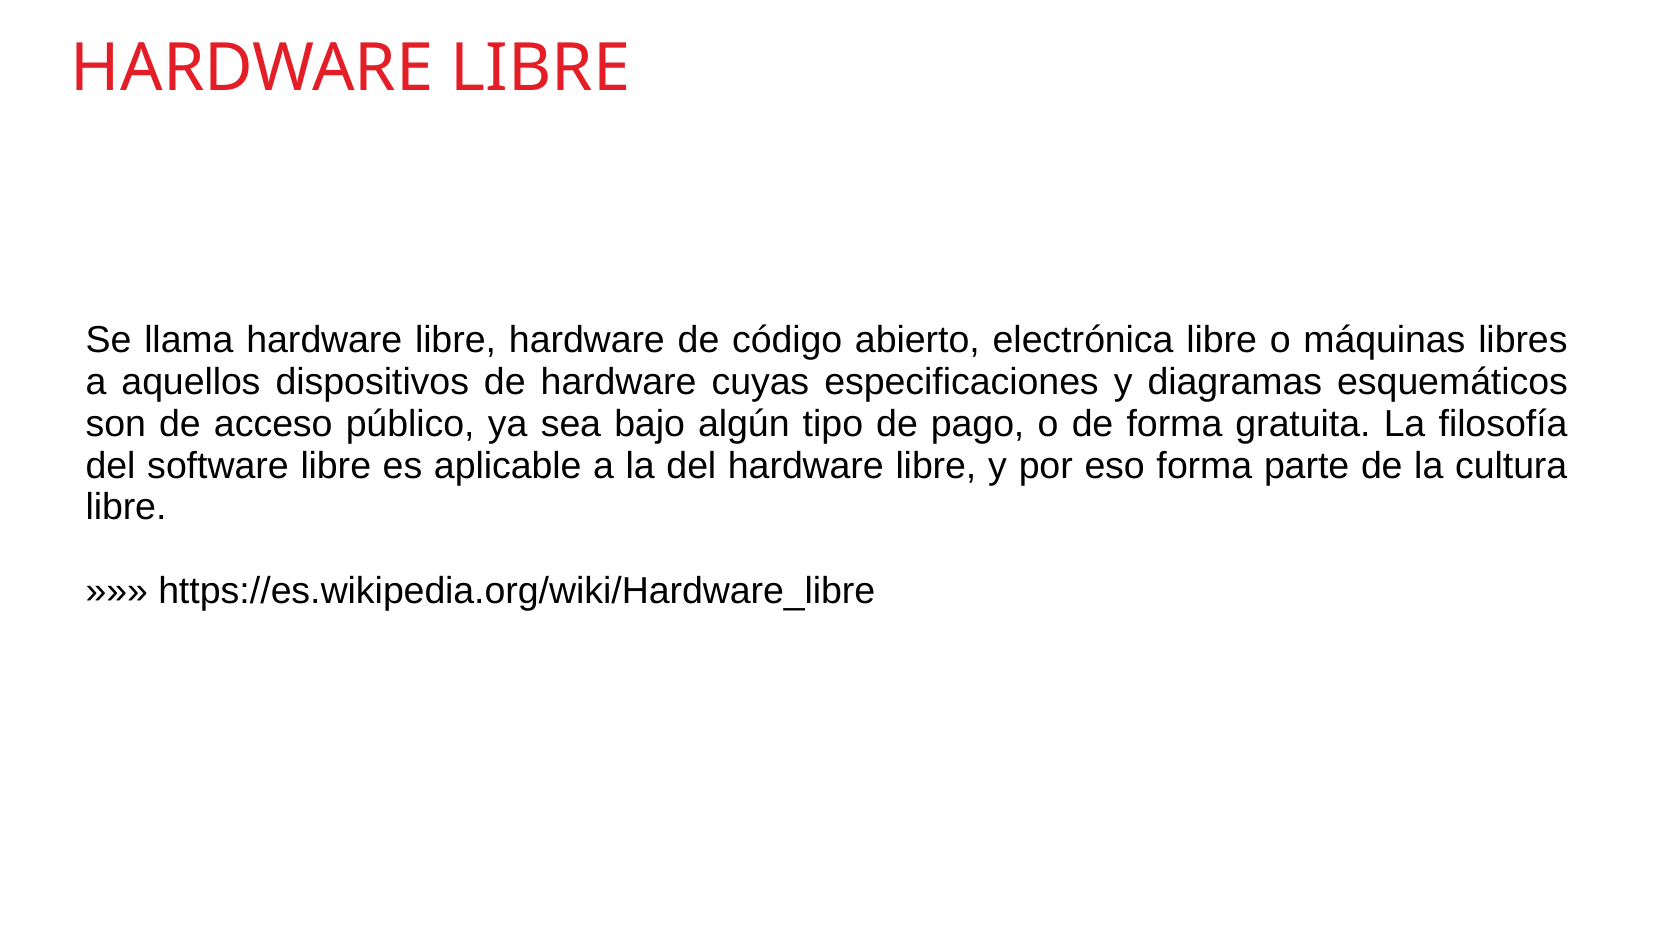

# HARDWARE LIBRE
Se llama hardware libre, hardware de código abierto, electrónica libre o máquinas libres a aquellos dispositivos de hardware cuyas especificaciones y diagramas esquemáticos son de acceso público, ya sea bajo algún tipo de pago, o de forma gratuita. La filosofía del software libre es aplicable a la del hardware libre, y por eso forma parte de la cultura libre.
»»» https://es.wikipedia.org/wiki/Hardware_libre